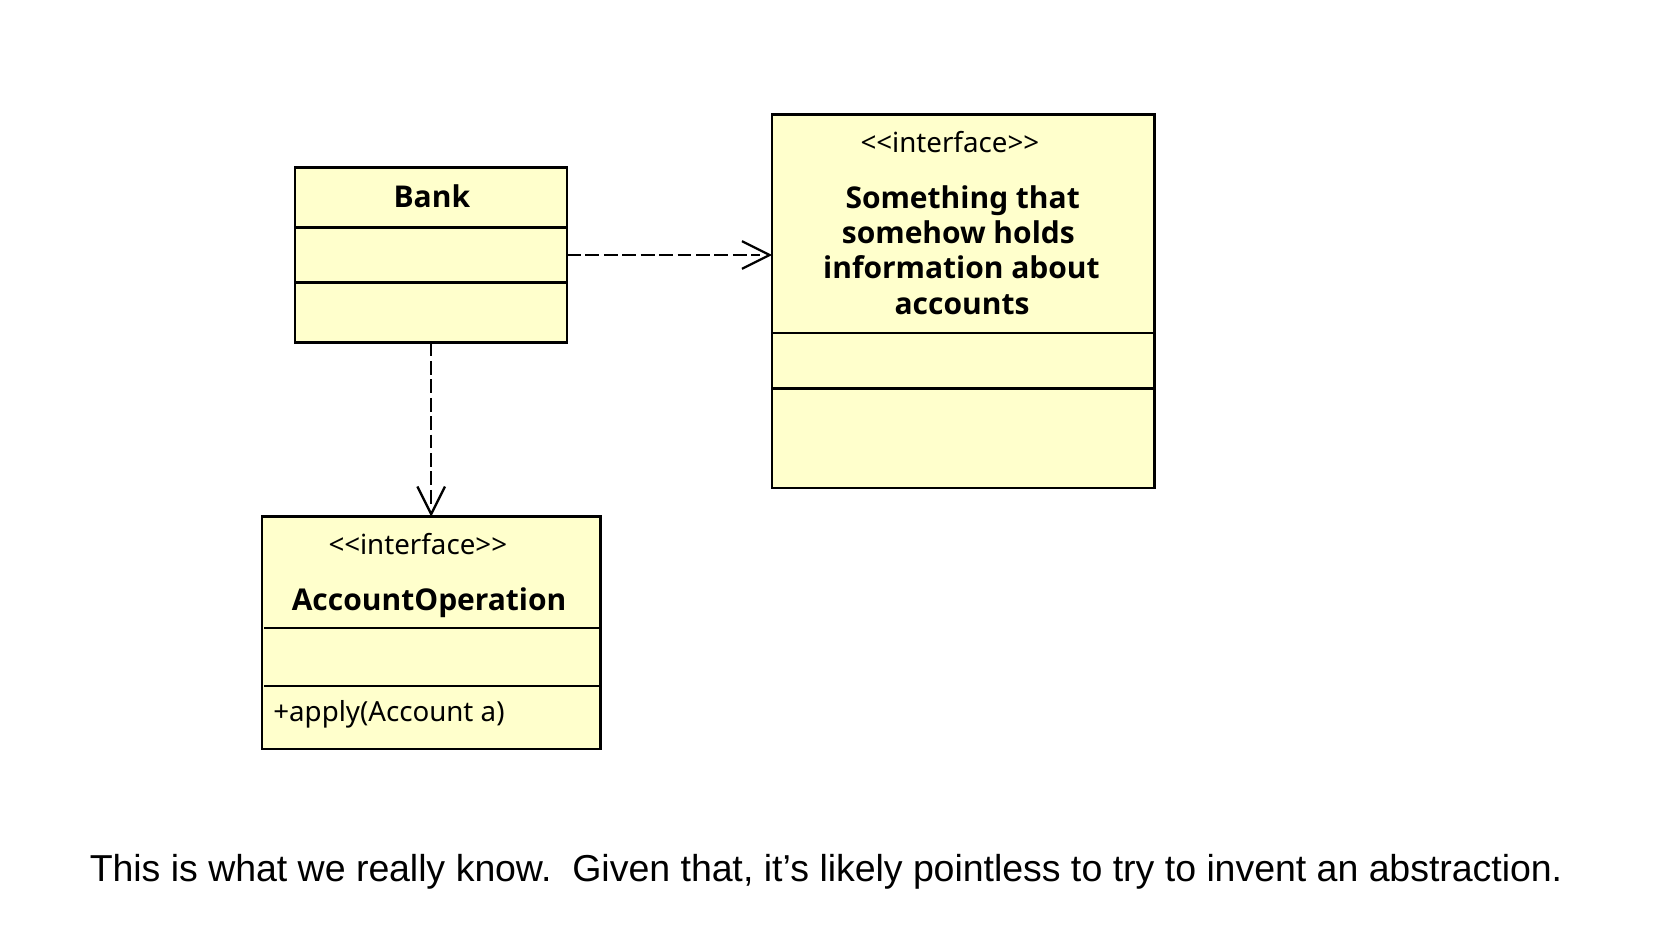

This is what we really know. Given that, it’s likely pointless to try to invent an abstraction.